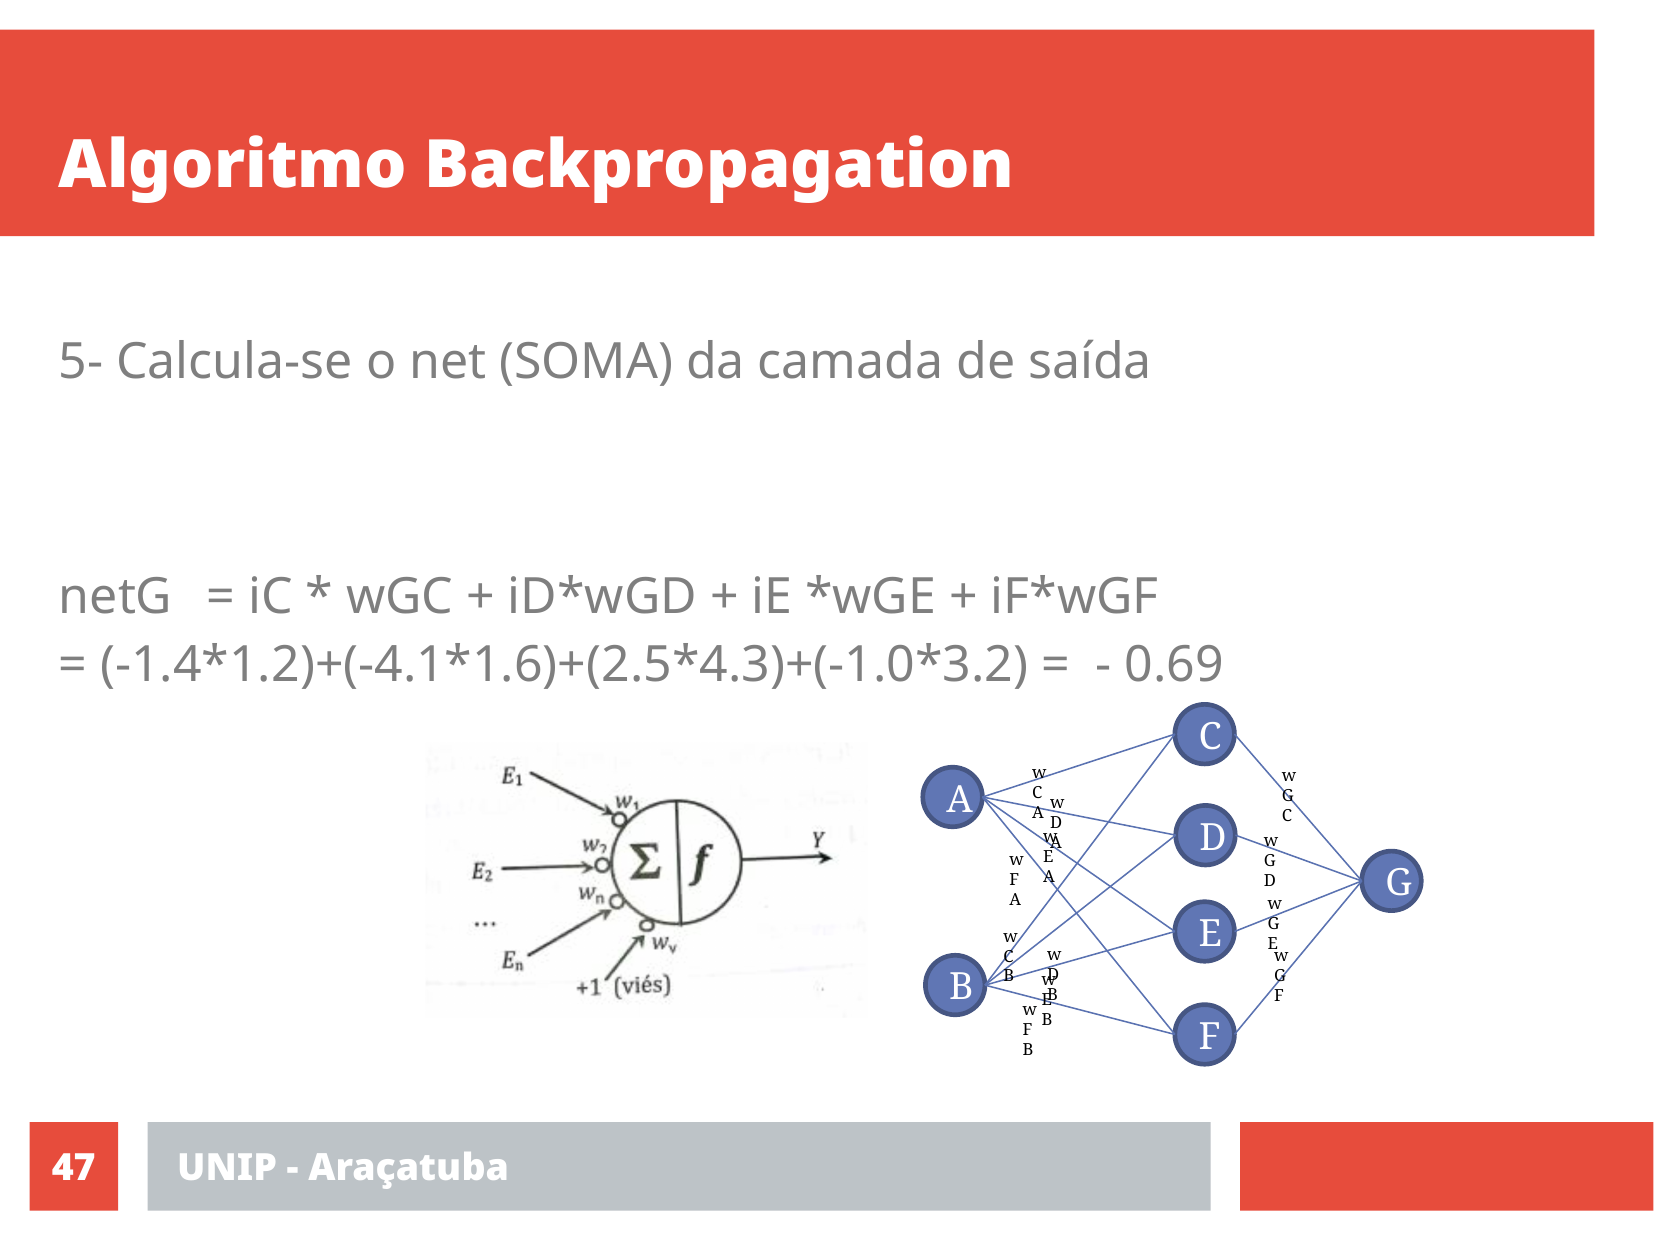

#
Algoritmo Backpropagation
5- Calcula-se o net (SOMA) da camada de saída
netG 	= iC * wGC + iD*wGD + iE *wGE + iF*wGF
= (-1.4*1.2)+(-4.1*1.6)+(2.5*4.3)+(-1.0*3.2) = - 0.69
C
wCA
wGC
A
wDA
D
wEA
wGD
wFA
G
wGE
E
wCB
wDB
wGF
B
wEB
wFB
F
47
UNIP - Araçatuba